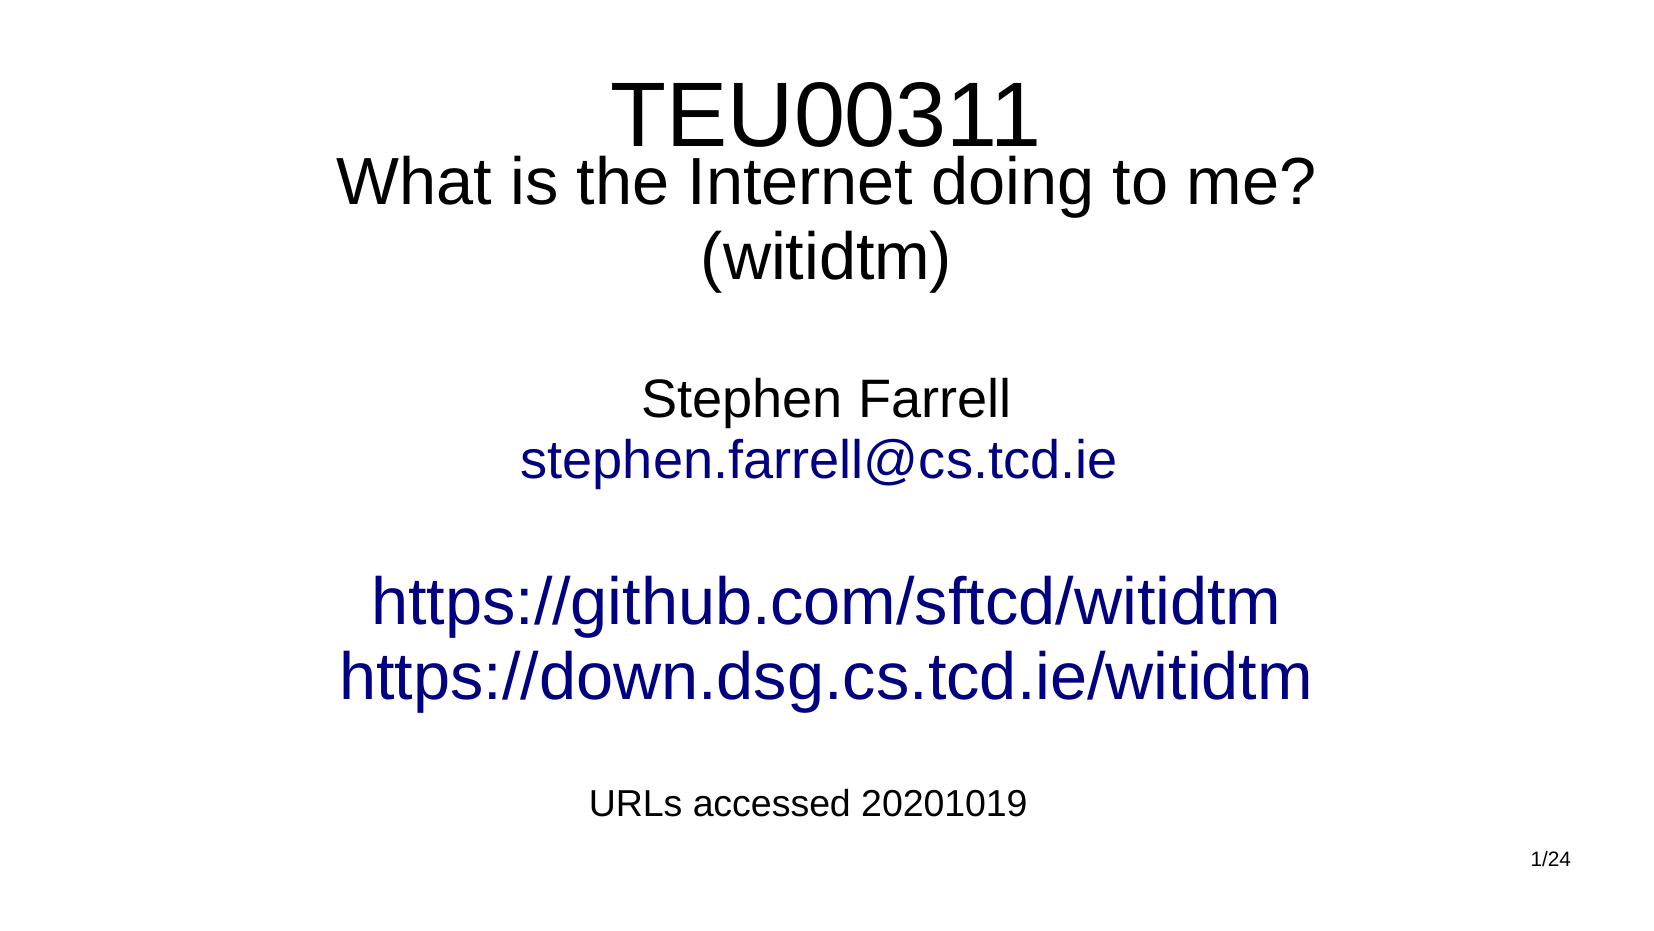

# TEU00311
What is the Internet doing to me?
(witidtm)
Stephen Farrell
stephen.farrell@cs.tcd.ie
https://github.com/sftcd/witidtm
https://down.dsg.cs.tcd.ie/witidtm
URLs accessed 20201019
1